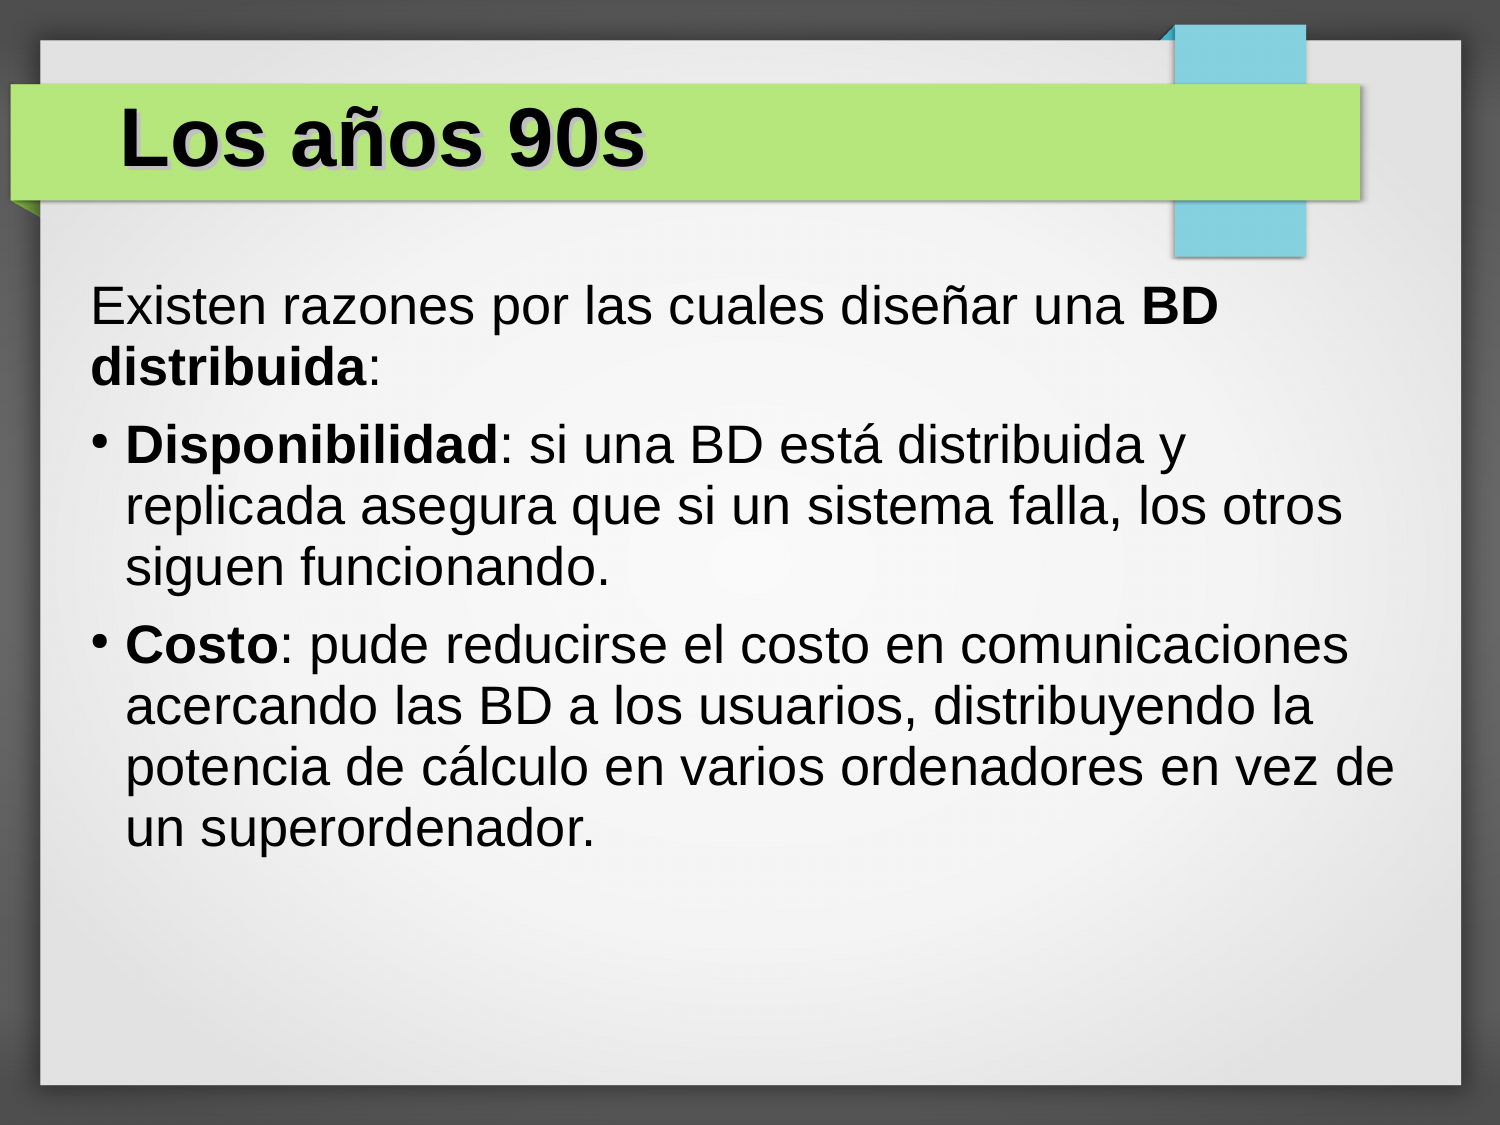

# Los años 90s
Existen razones por las cuales diseñar una BD distribuida:
Disponibilidad: si una BD está distribuida y replicada asegura que si un sistema falla, los otros siguen funcionando.
Costo: pude reducirse el costo en comunicaciones acercando las BD a los usuarios, distribuyendo la potencia de cálculo en varios ordenadores en vez de un superordenador.